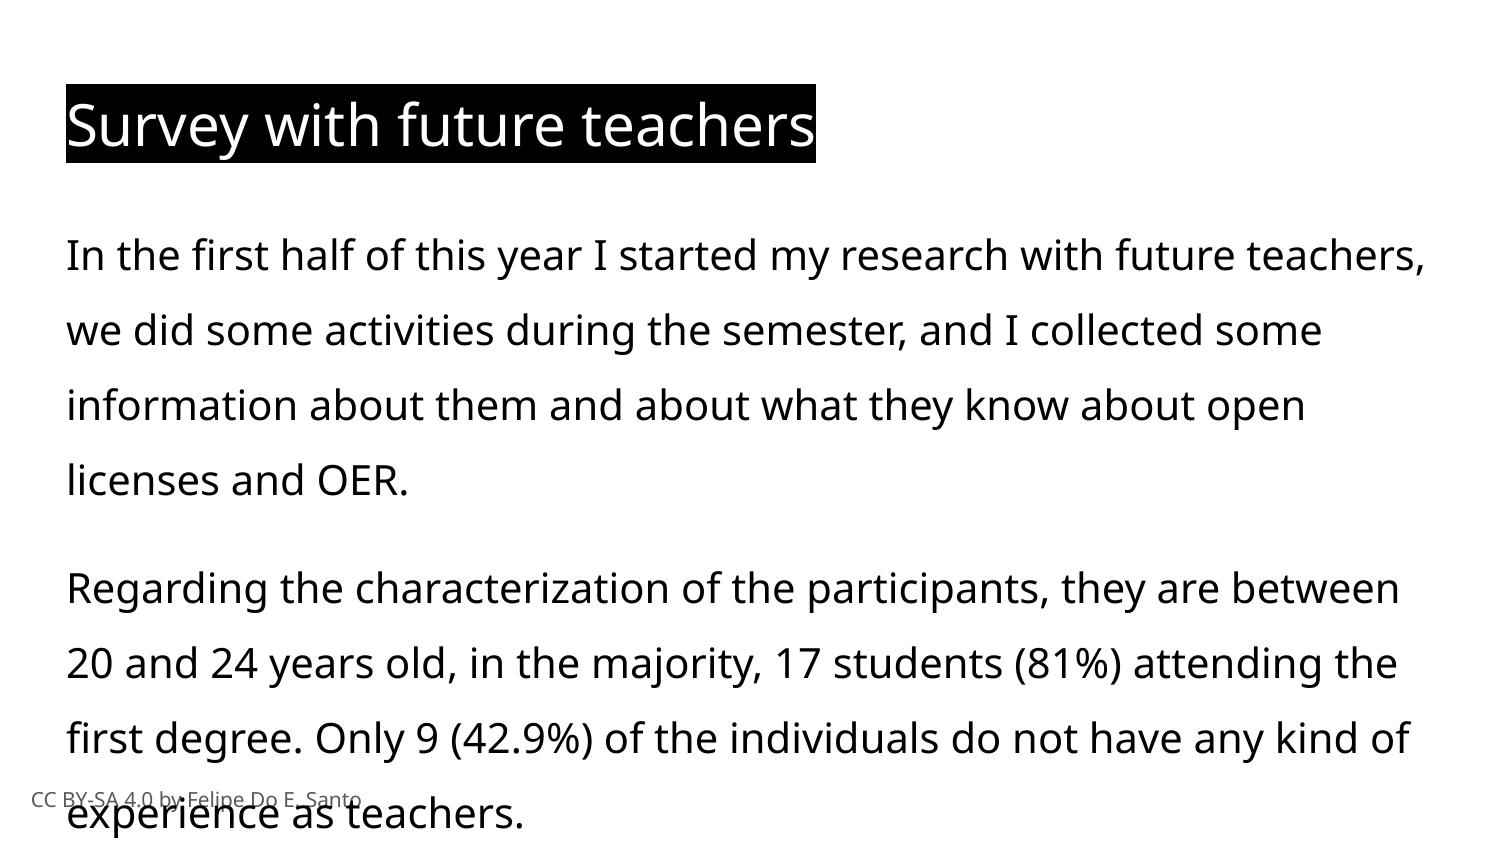

# Survey with future teachers
In the first half of this year I started my research with future teachers, we did some activities during the semester, and I collected some information about them and about what they know about open licenses and OER.
Regarding the characterization of the participants, they are between 20 and 24 years old, in the majority, 17 students (81%) attending the first degree. Only 9 (42.9%) of the individuals do not have any kind of experience as teachers.
CC BY-SA 4.0 by Felipe Do E. Santo